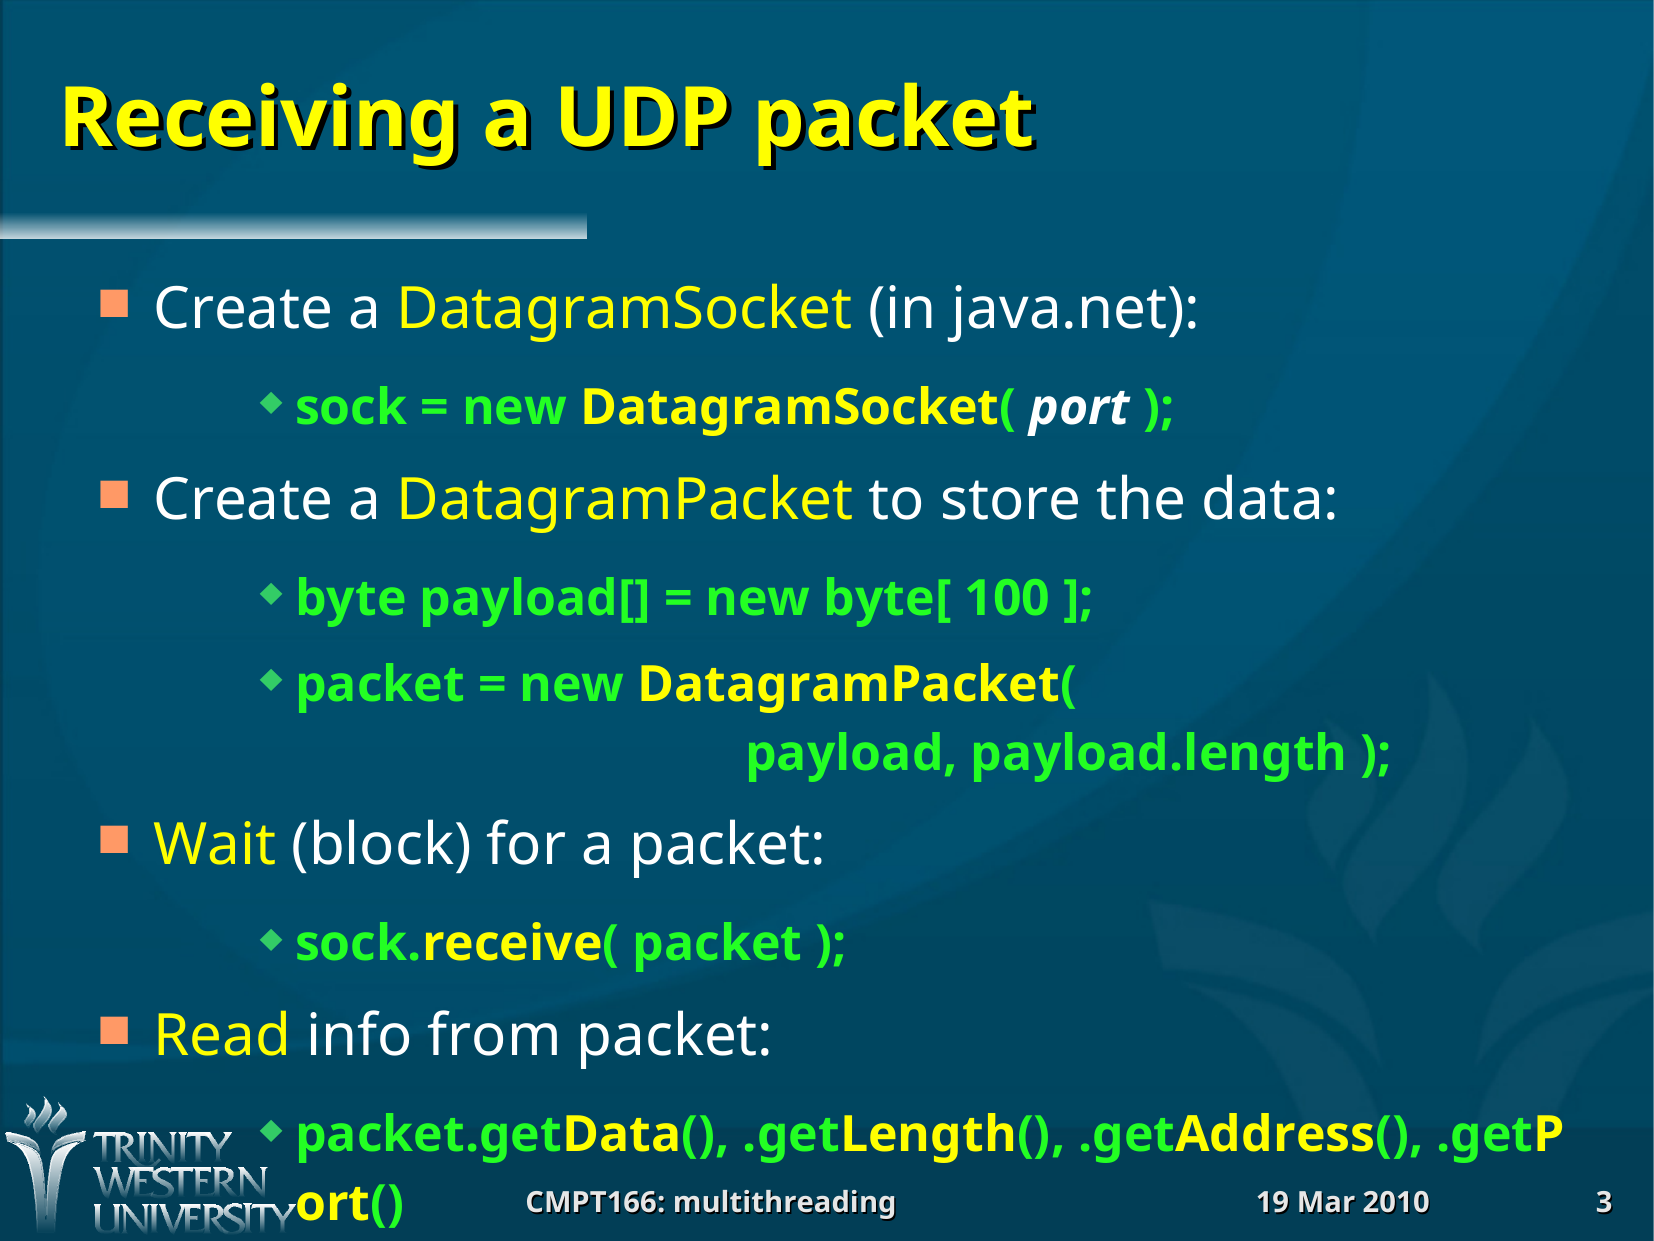

# Receiving a UDP packet
Create a DatagramSocket (in java.net):
sock = new DatagramSocket( port );
Create a DatagramPacket to store the data:
byte payload[] = new byte[ 100 ];
packet = new DatagramPacket(
						payload, payload.length );
Wait (block) for a packet:
sock.receive( packet );
Read info from packet:
packet.getData(), .getLength(), .getAddress(), .getPort()
CMPT166: multithreading
19 Mar 2010
3